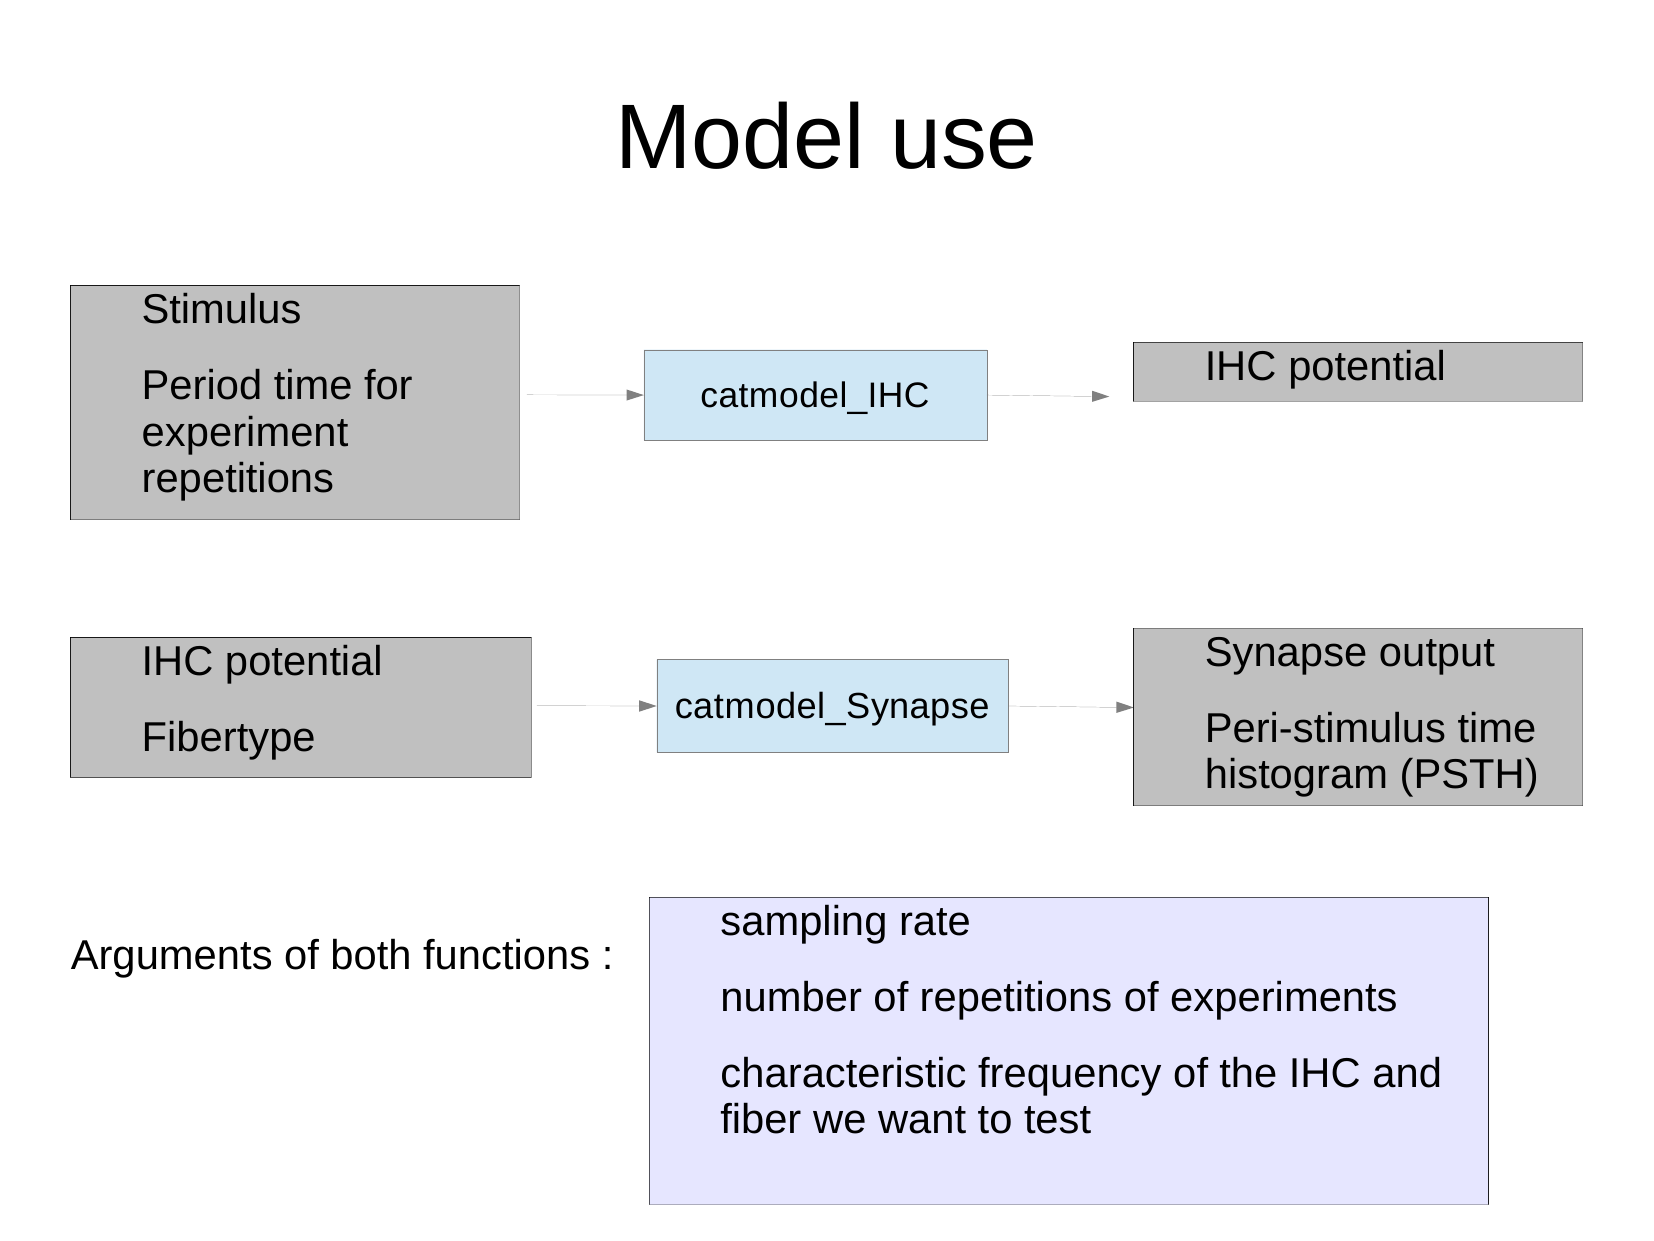

# Model use
Stimulus
Period time for experiment repetitions
IHC potential
Synapse output
Peri-stimulus time histogram (PSTH)
IHC potential
Fibertype
sampling rate
number of repetitions of experiments
characteristic frequency of the IHC and fiber we want to test
Arguments of both functions :